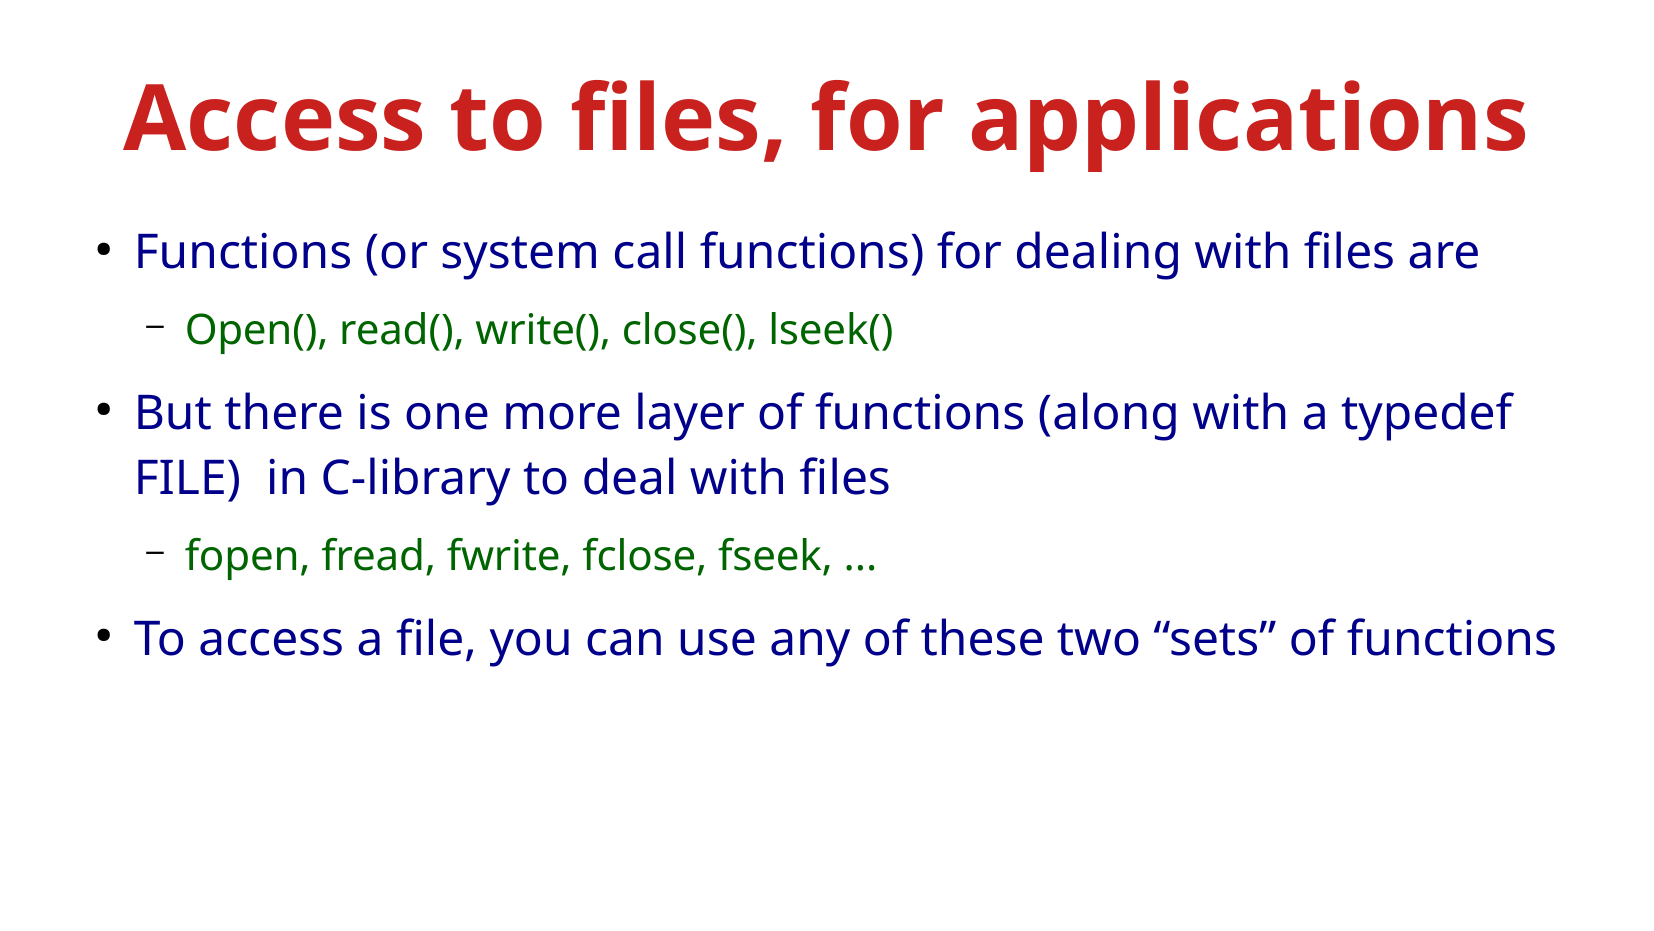

# Access to files, for applications
Functions (or system call functions) for dealing with files are
Open(), read(), write(), close(), lseek()
But there is one more layer of functions (along with a typedef FILE) in C-library to deal with files
fopen, fread, fwrite, fclose, fseek, ...
To access a file, you can use any of these two “sets” of functions